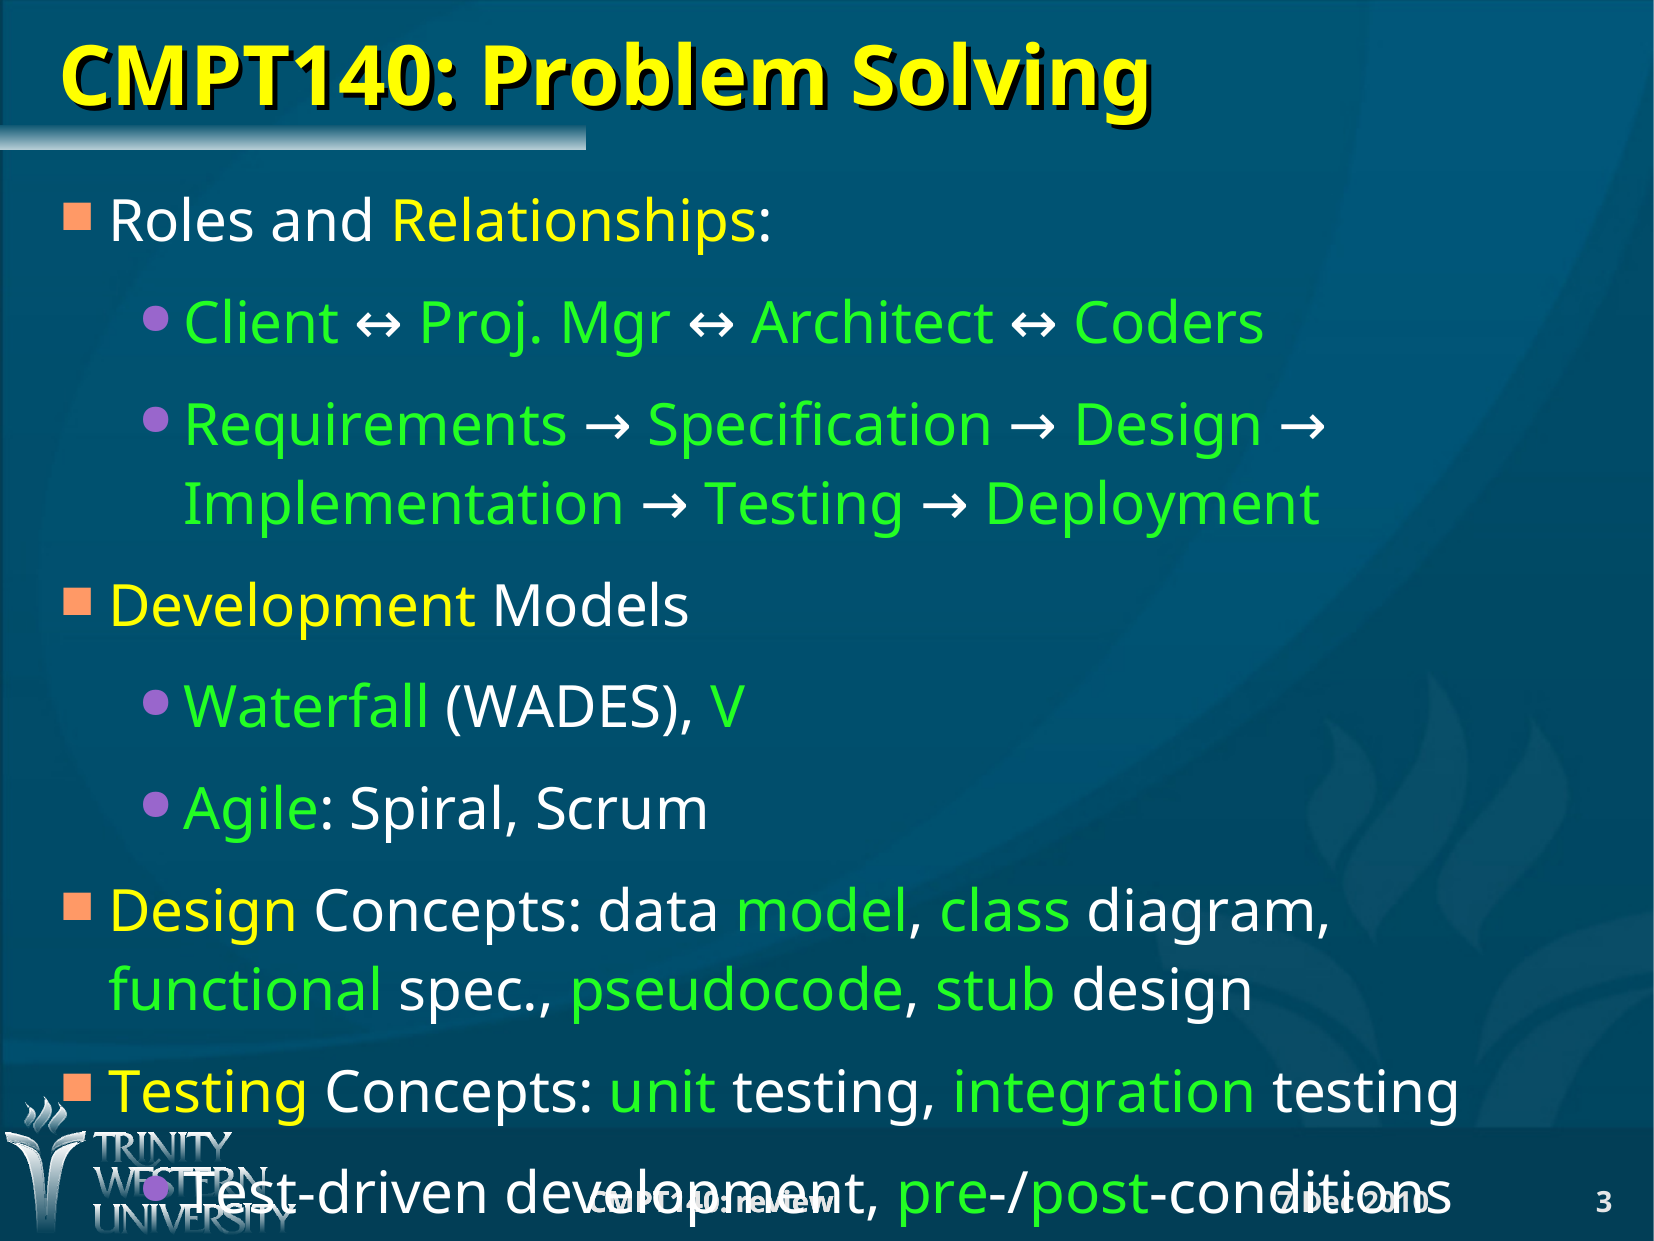

# CMPT140: Problem Solving
Roles and Relationships:
Client ↔ Proj. Mgr ↔ Architect ↔ Coders
Requirements → Specification → Design → Implementation → Testing → Deployment
Development Models
Waterfall (WADES), V
Agile: Spiral, Scrum
Design Concepts: data model, class diagram, functional spec., pseudocode, stub design
Testing Concepts: unit testing, integration testing
Test-driven development, pre-/post-conditions
CMPT140: review
7 Dec 2010
3